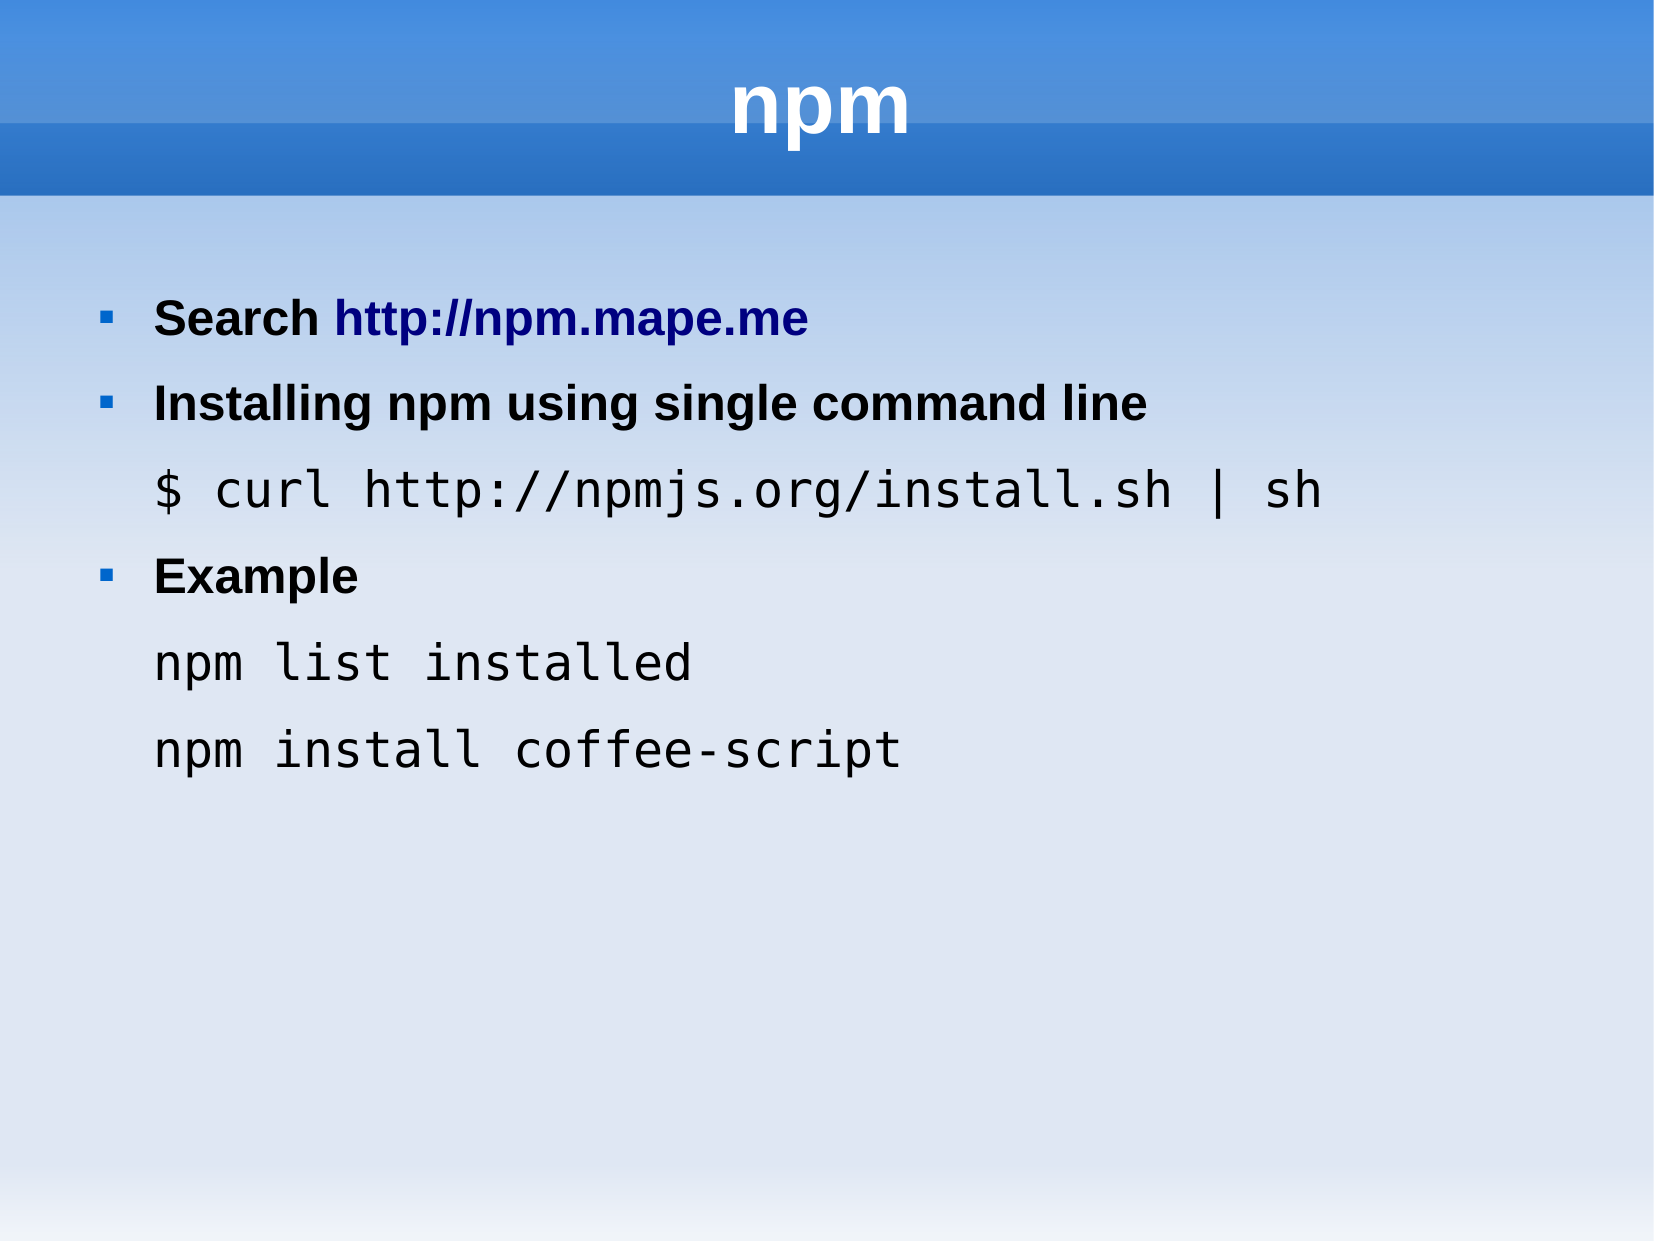

# npm
Search http://npm.mape.me
Installing npm using single command line
$ curl http://npmjs.org/install.sh | sh
Example
npm list installed
npm install coffee-script